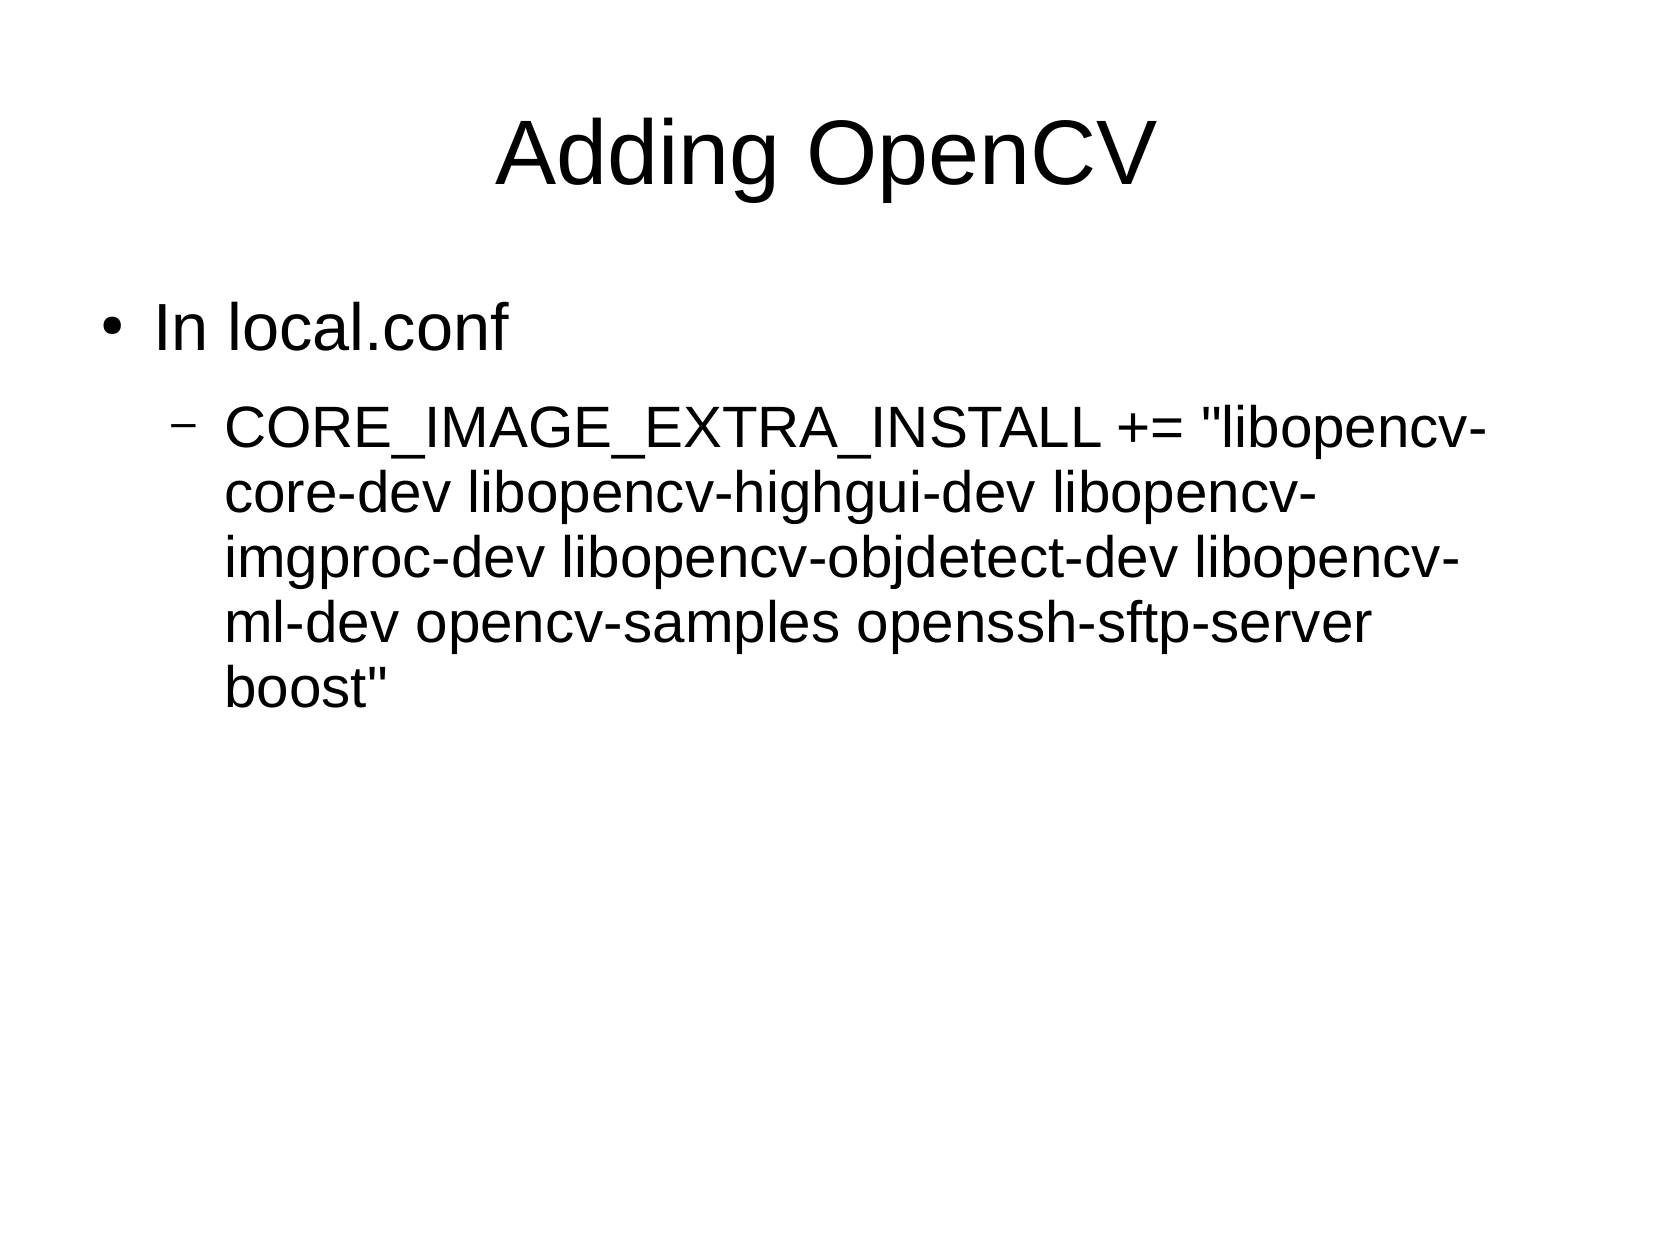

# Adding OpenCV
In local.conf
CORE_IMAGE_EXTRA_INSTALL += "libopencv-core-dev libopencv-highgui-dev libopencv-imgproc-dev libopencv-objdetect-dev libopencv-ml-dev opencv-samples openssh-sftp-server boost"